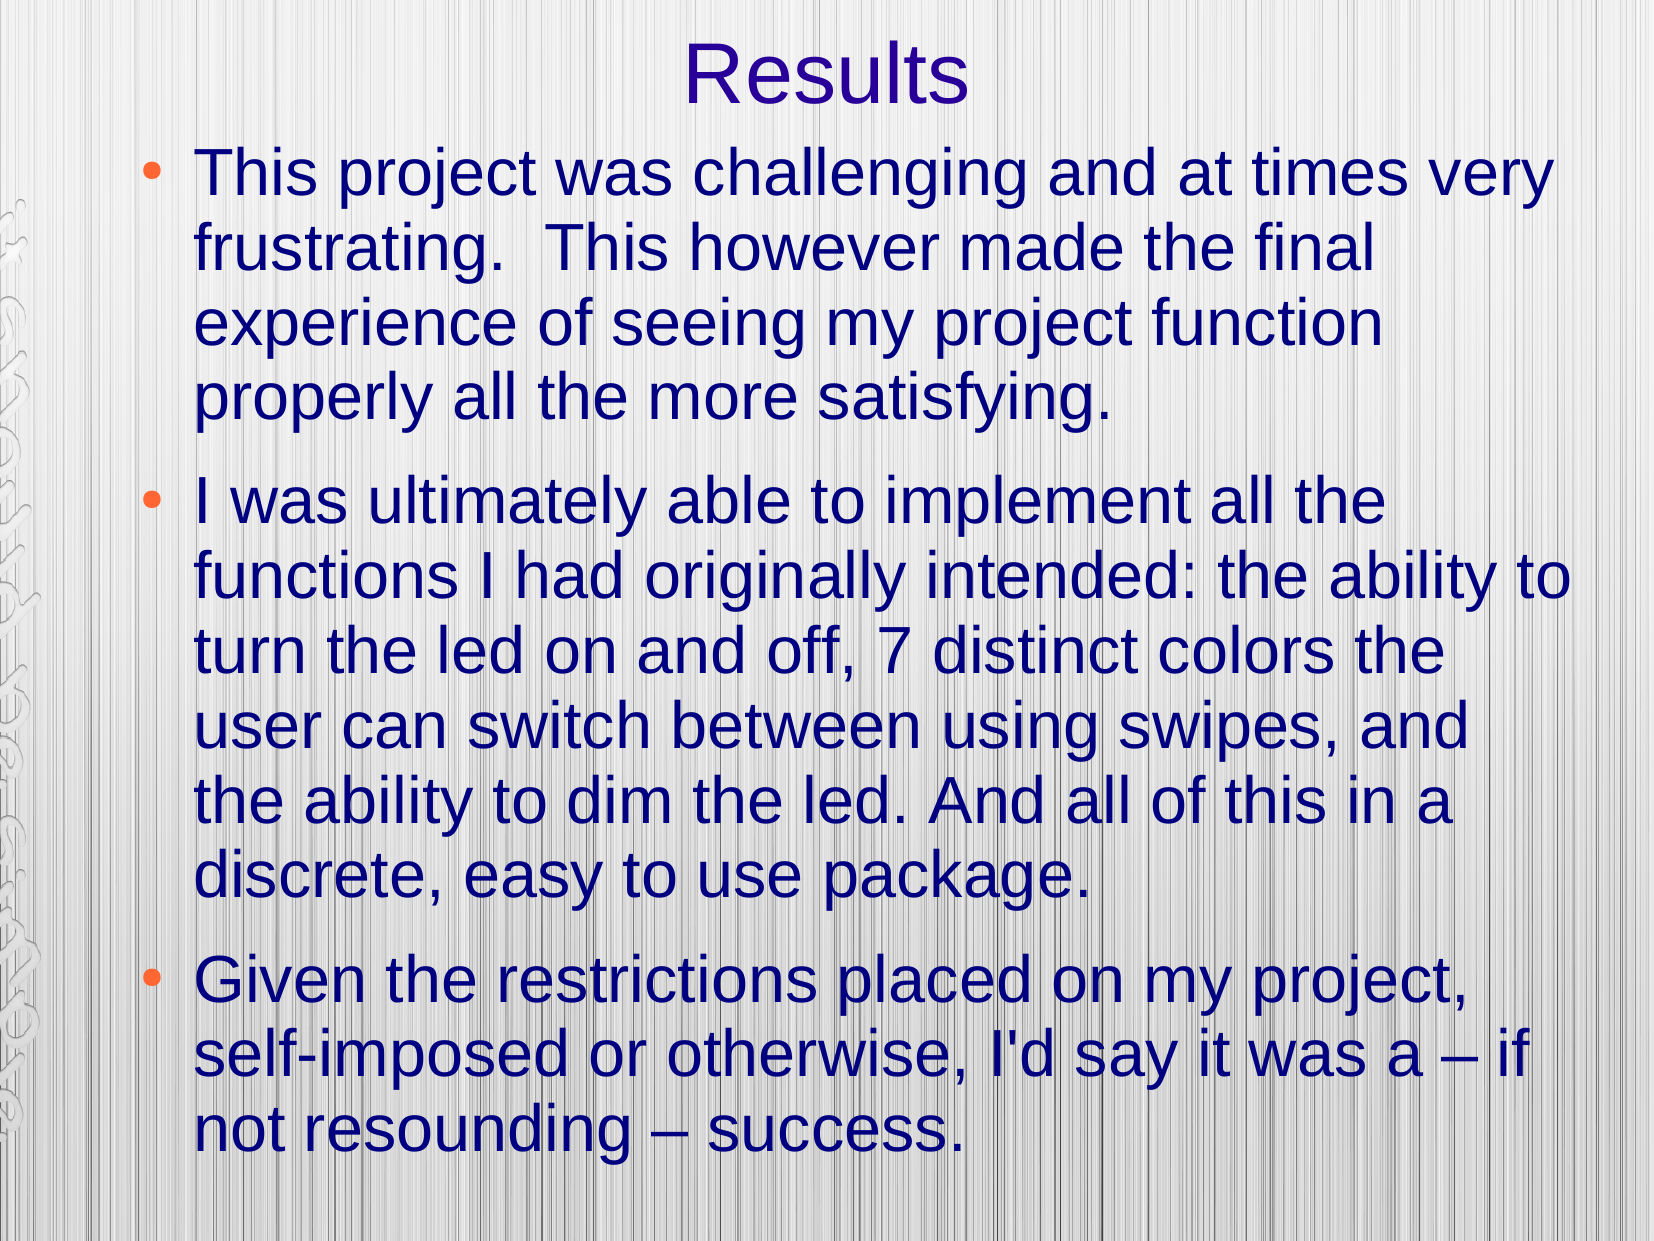

# Results
This project was challenging and at times very frustrating. This however made the final experience of seeing my project function properly all the more satisfying.
I was ultimately able to implement all the functions I had originally intended: the ability to turn the led on and off, 7 distinct colors the user can switch between using swipes, and the ability to dim the led. And all of this in a discrete, easy to use package.
Given the restrictions placed on my project, self-imposed or otherwise, I'd say it was a – if not resounding – success.